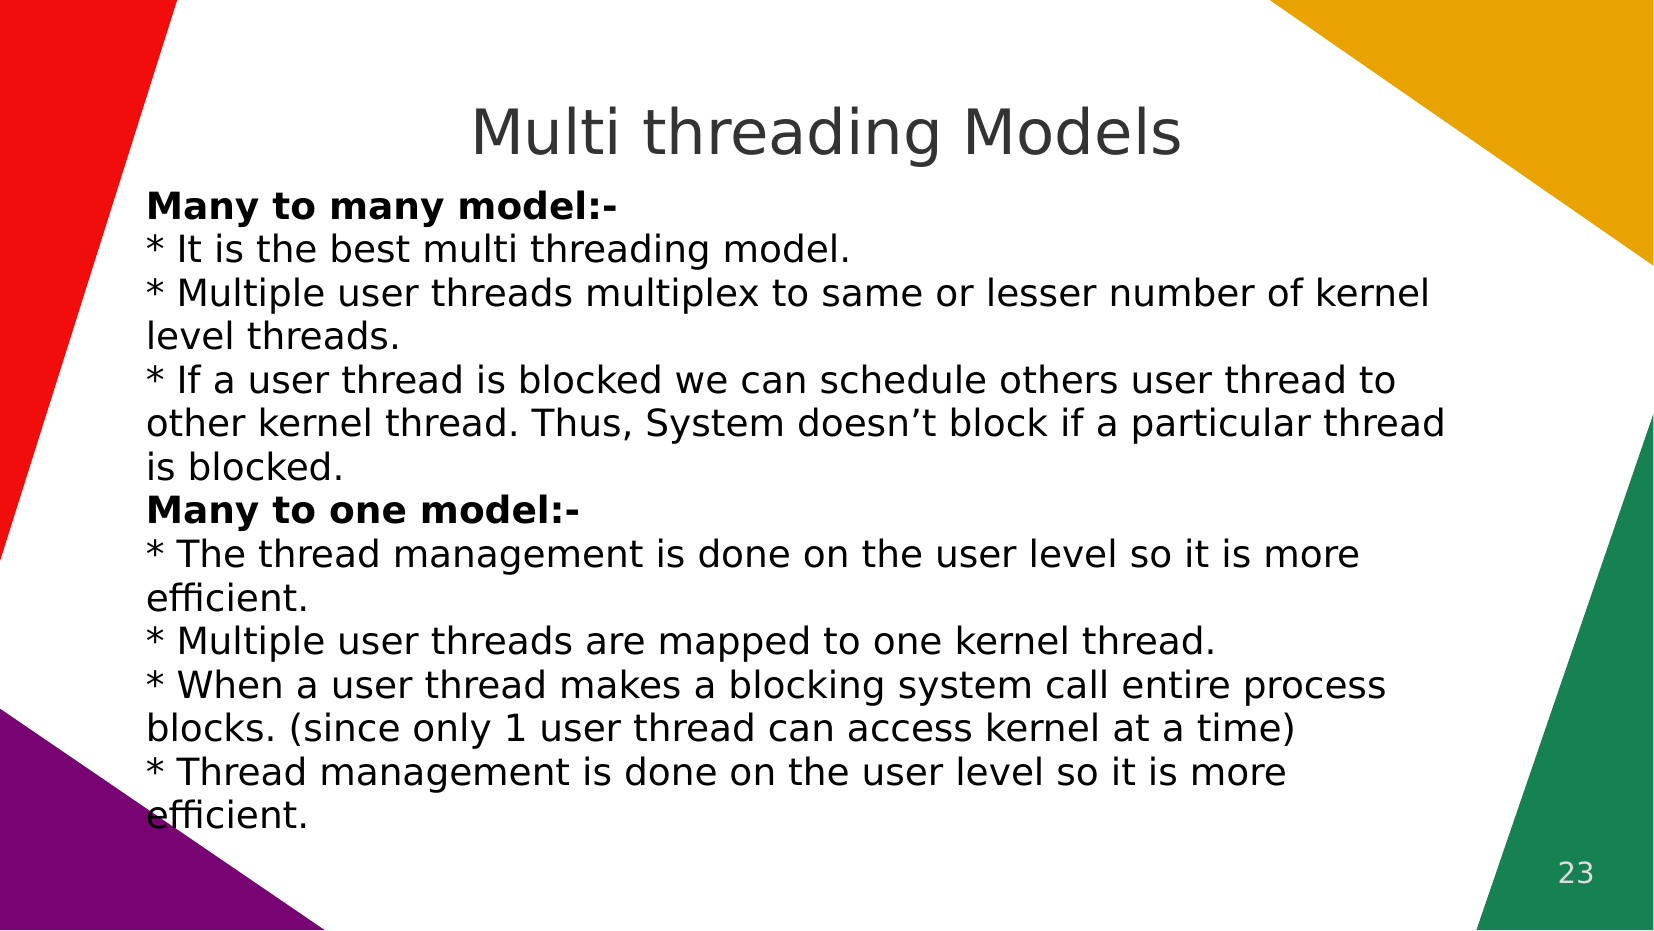

# Multi threading Models
Many to many model:-
* It is the best multi threading model.
* Multiple user threads multiplex to same or lesser number of kernel level threads.
* If a user thread is blocked we can schedule others user thread to other kernel thread. Thus, System doesn’t block if a particular thread is blocked.
Many to one model:-
* The thread management is done on the user level so it is more efficient.
* Multiple user threads are mapped to one kernel thread.
* When a user thread makes a blocking system call entire process blocks. (since only 1 user thread can access kernel at a time)
* Thread management is done on the user level so it is more efficient.
23